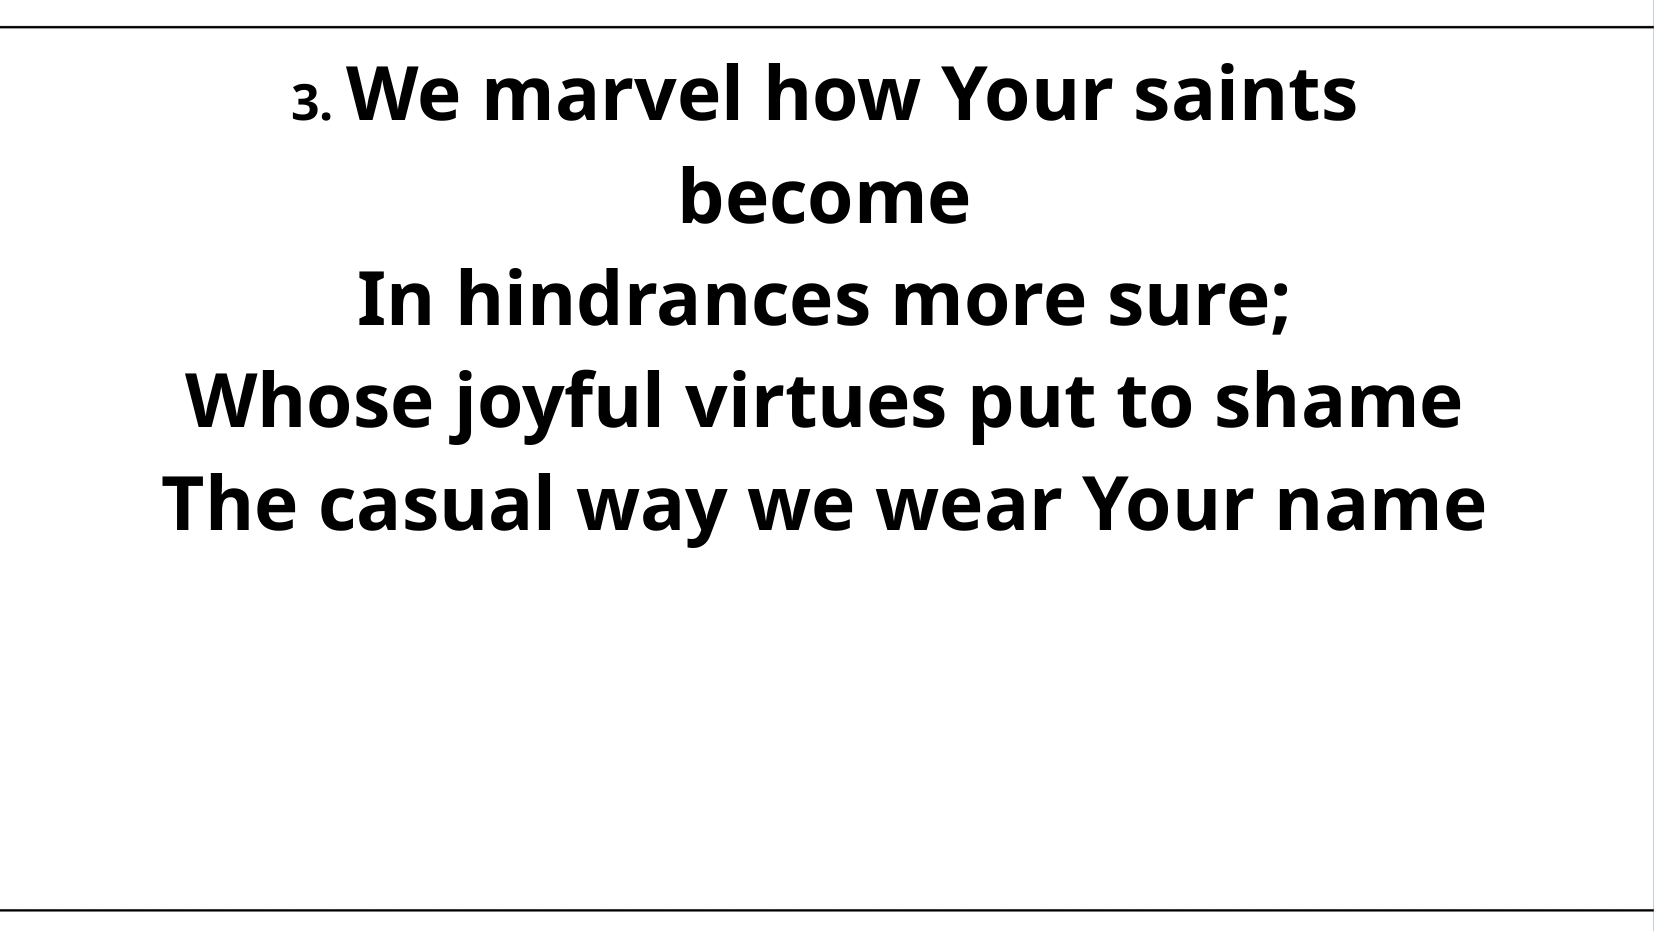

3. We marvel how Your saints become
In hindrances more sure;
Whose joyful virtues put to shame
The casual way we wear Your name